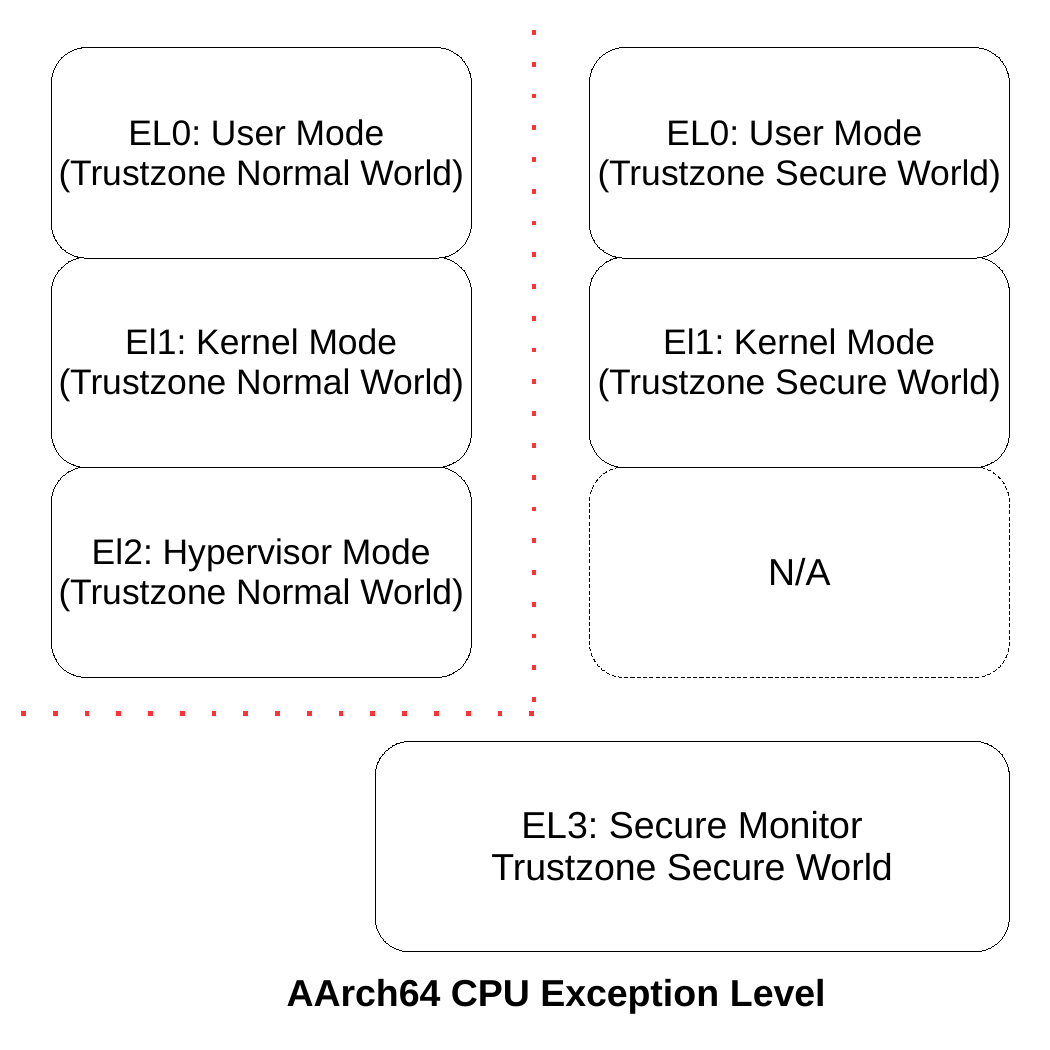

EL0: User Mode
(Trustzone Normal World)
EL0: User Mode
(Trustzone Secure World)
El1: Kernel Mode
(Trustzone Normal World)
El1: Kernel Mode
(Trustzone Secure World)
El2: Hypervisor Mode
(Trustzone Normal World)
N/A
EL3: Secure Monitor
Trustzone Secure World
AArch64 CPU Exception Level